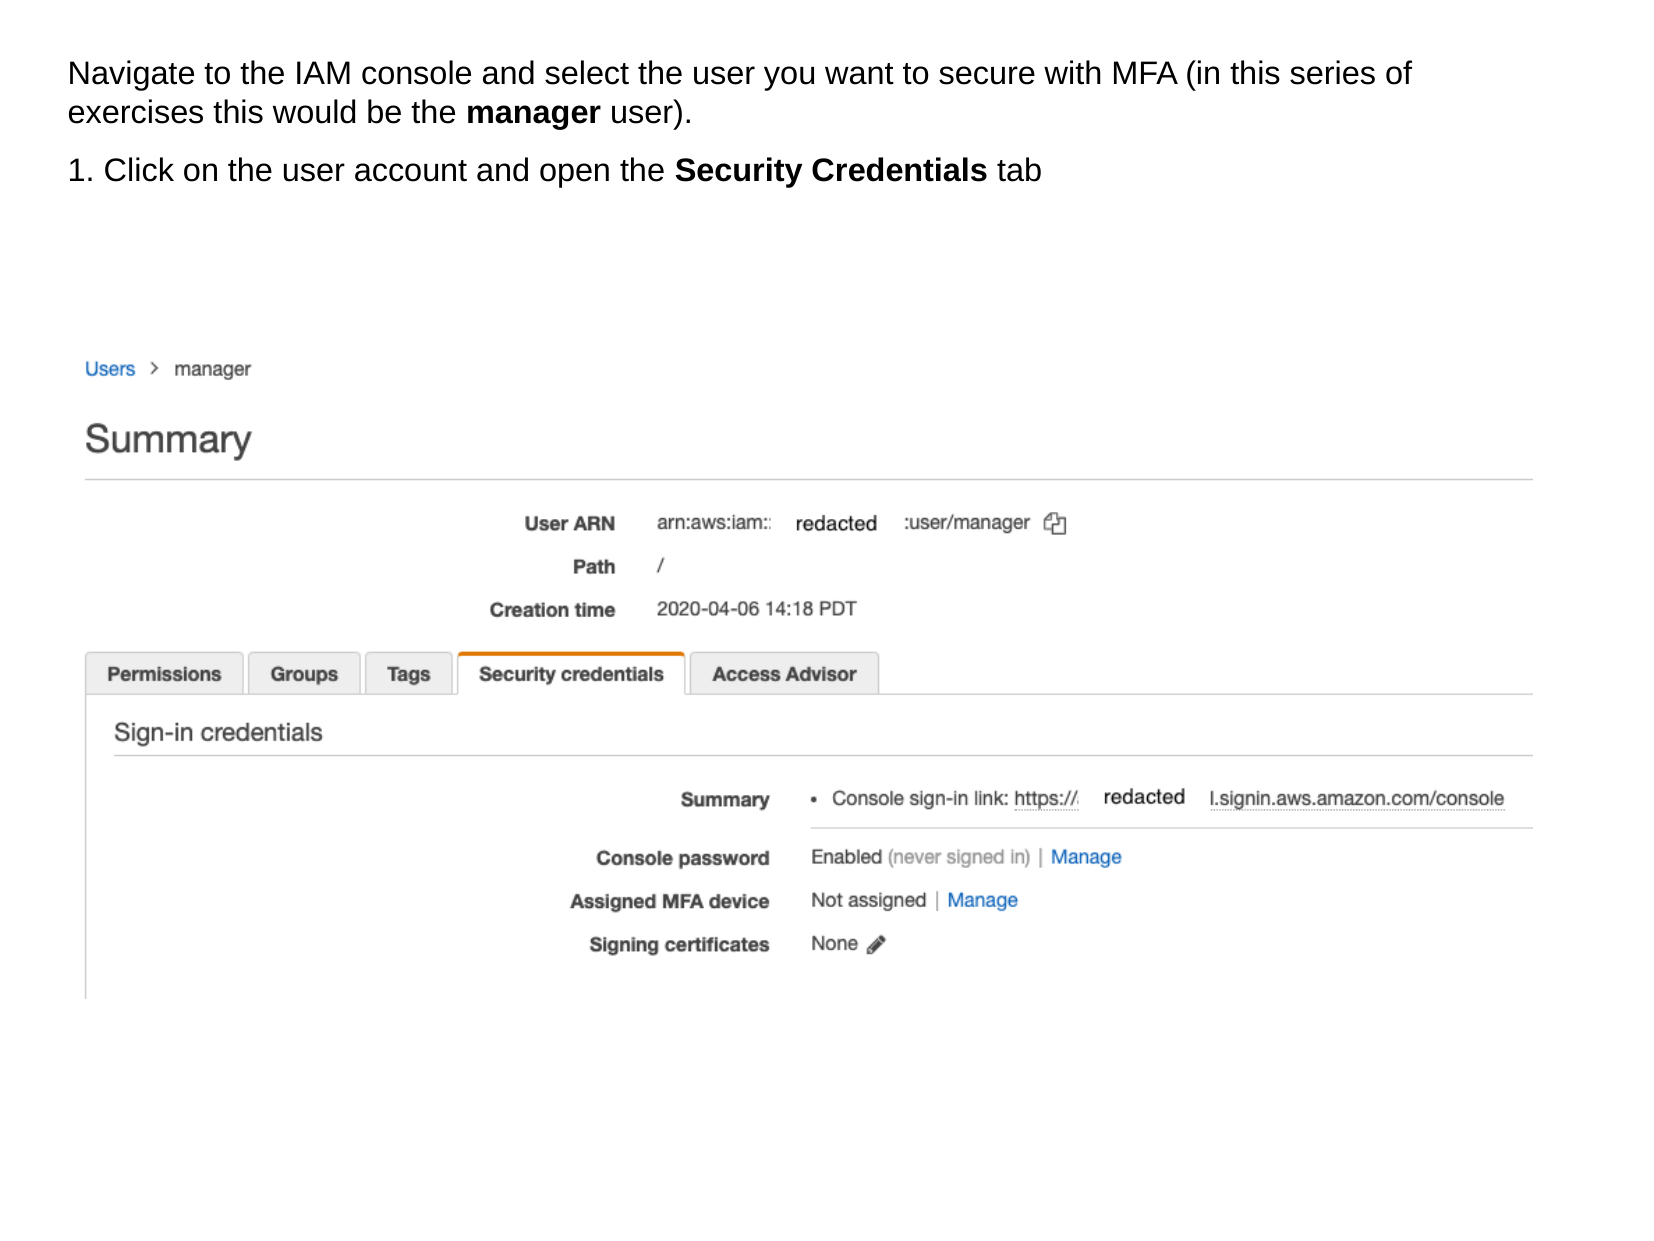

# Navigate to the IAM console and select the user you want to secure with MFA (in this series of exercises this would be the manager user).
1. Click on the user account and open the Security Credentials tab